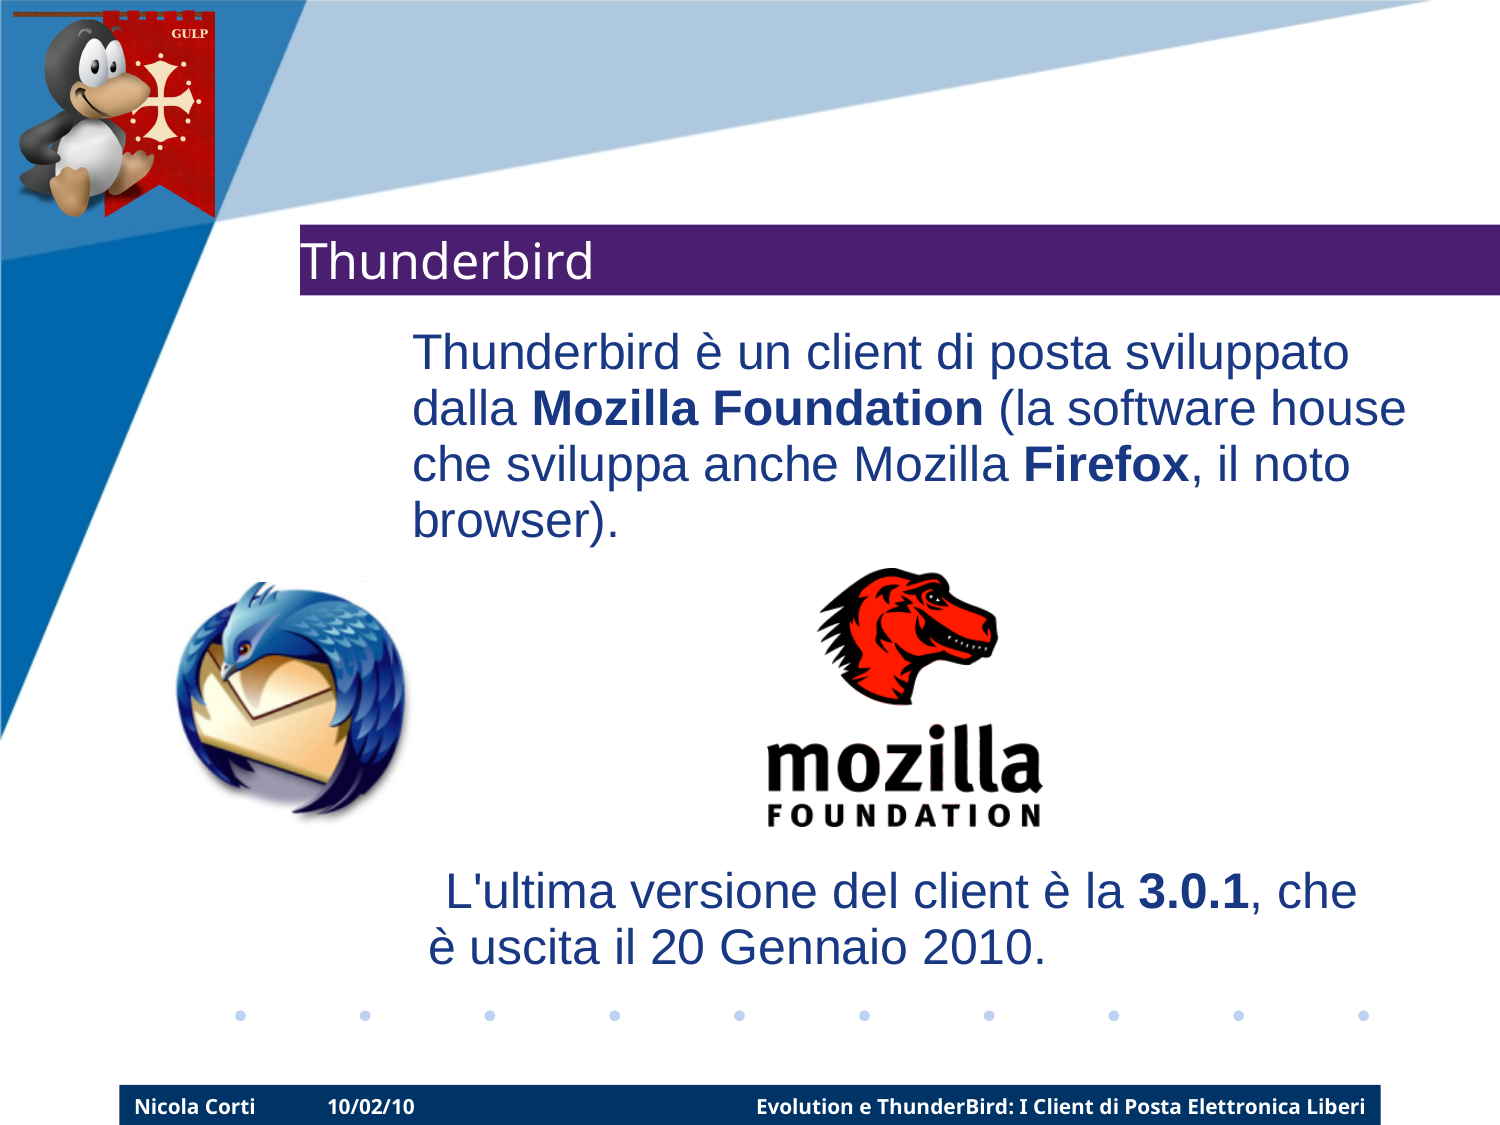

# Thunderbird
Thunderbird è un client di posta sviluppato dalla Mozilla Foundation (la software house che sviluppa anche Mozilla Firefox, il noto browser).
L'ultima versione del client è la 3.0.1, che è uscita il 20 Gennaio 2010.